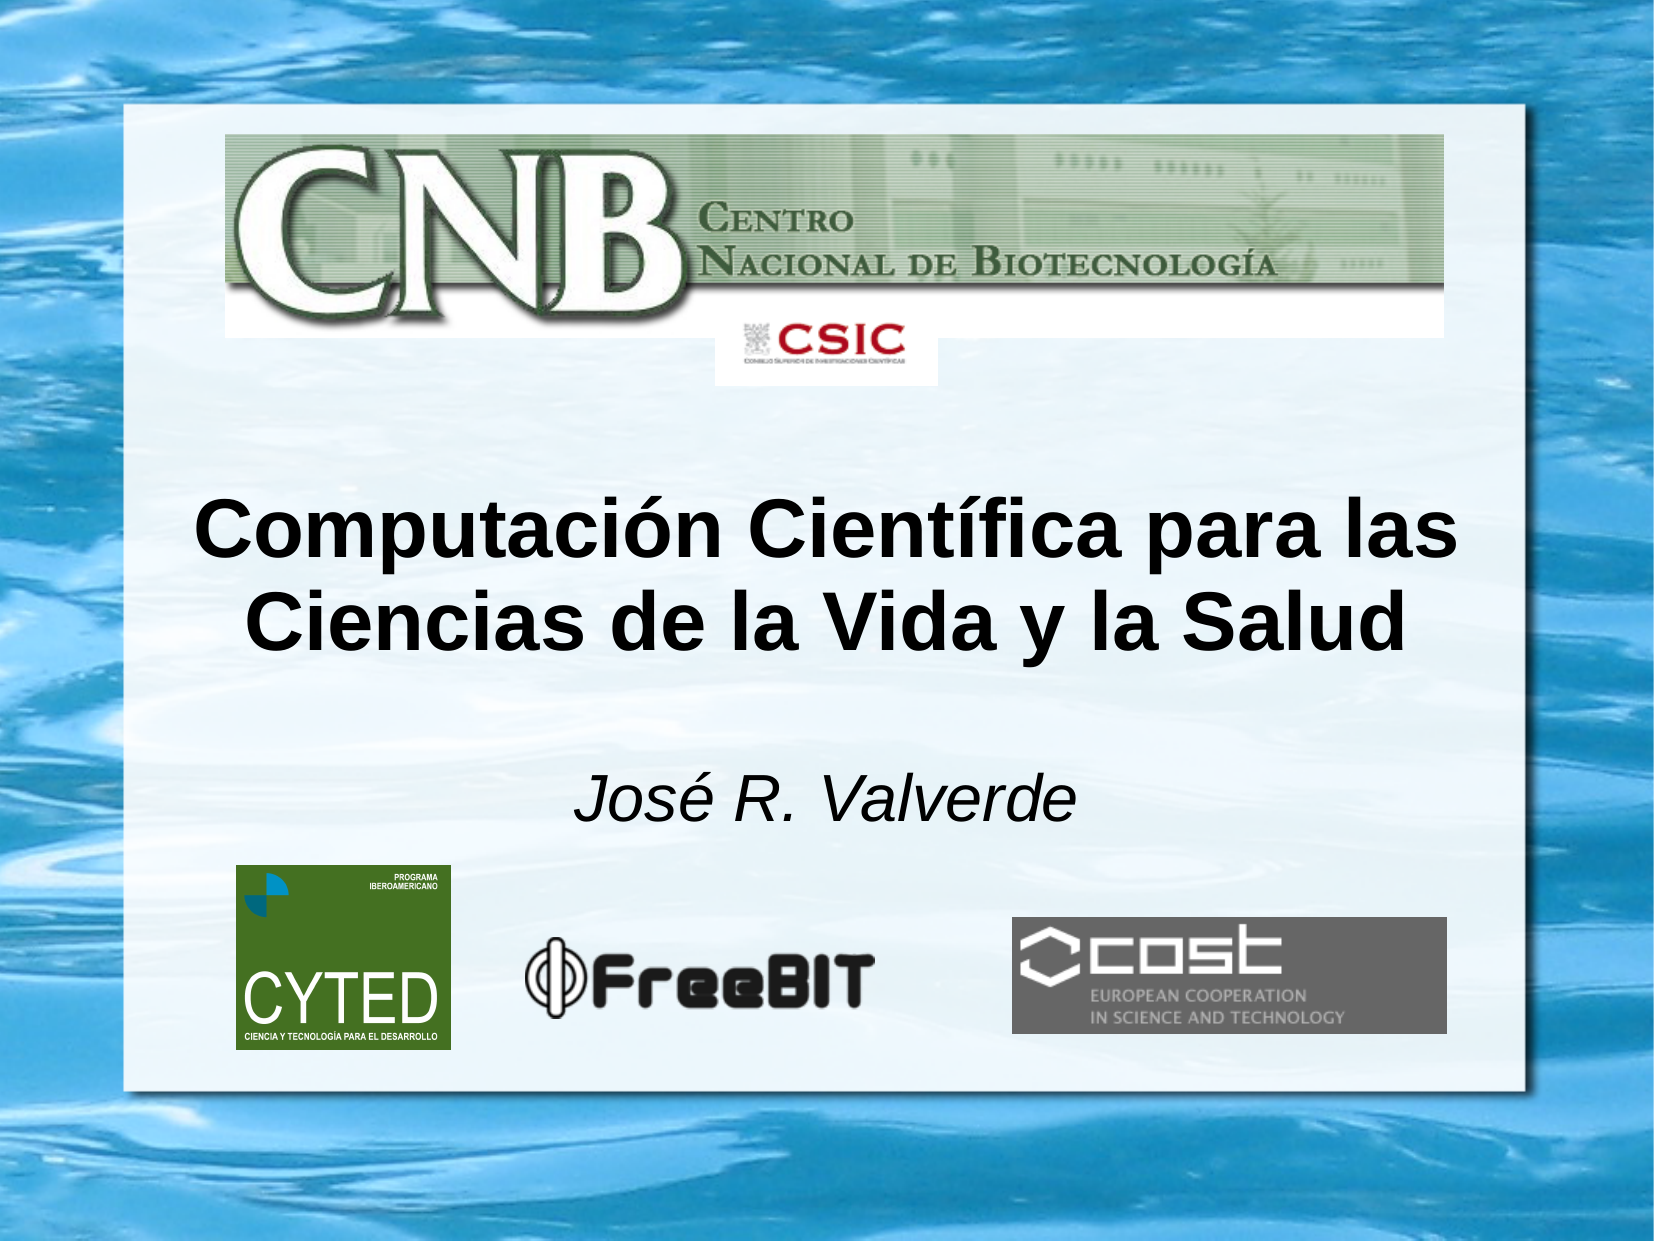

# Computación Científica para las Ciencias de la Vida y la Salud
José R. Valverde